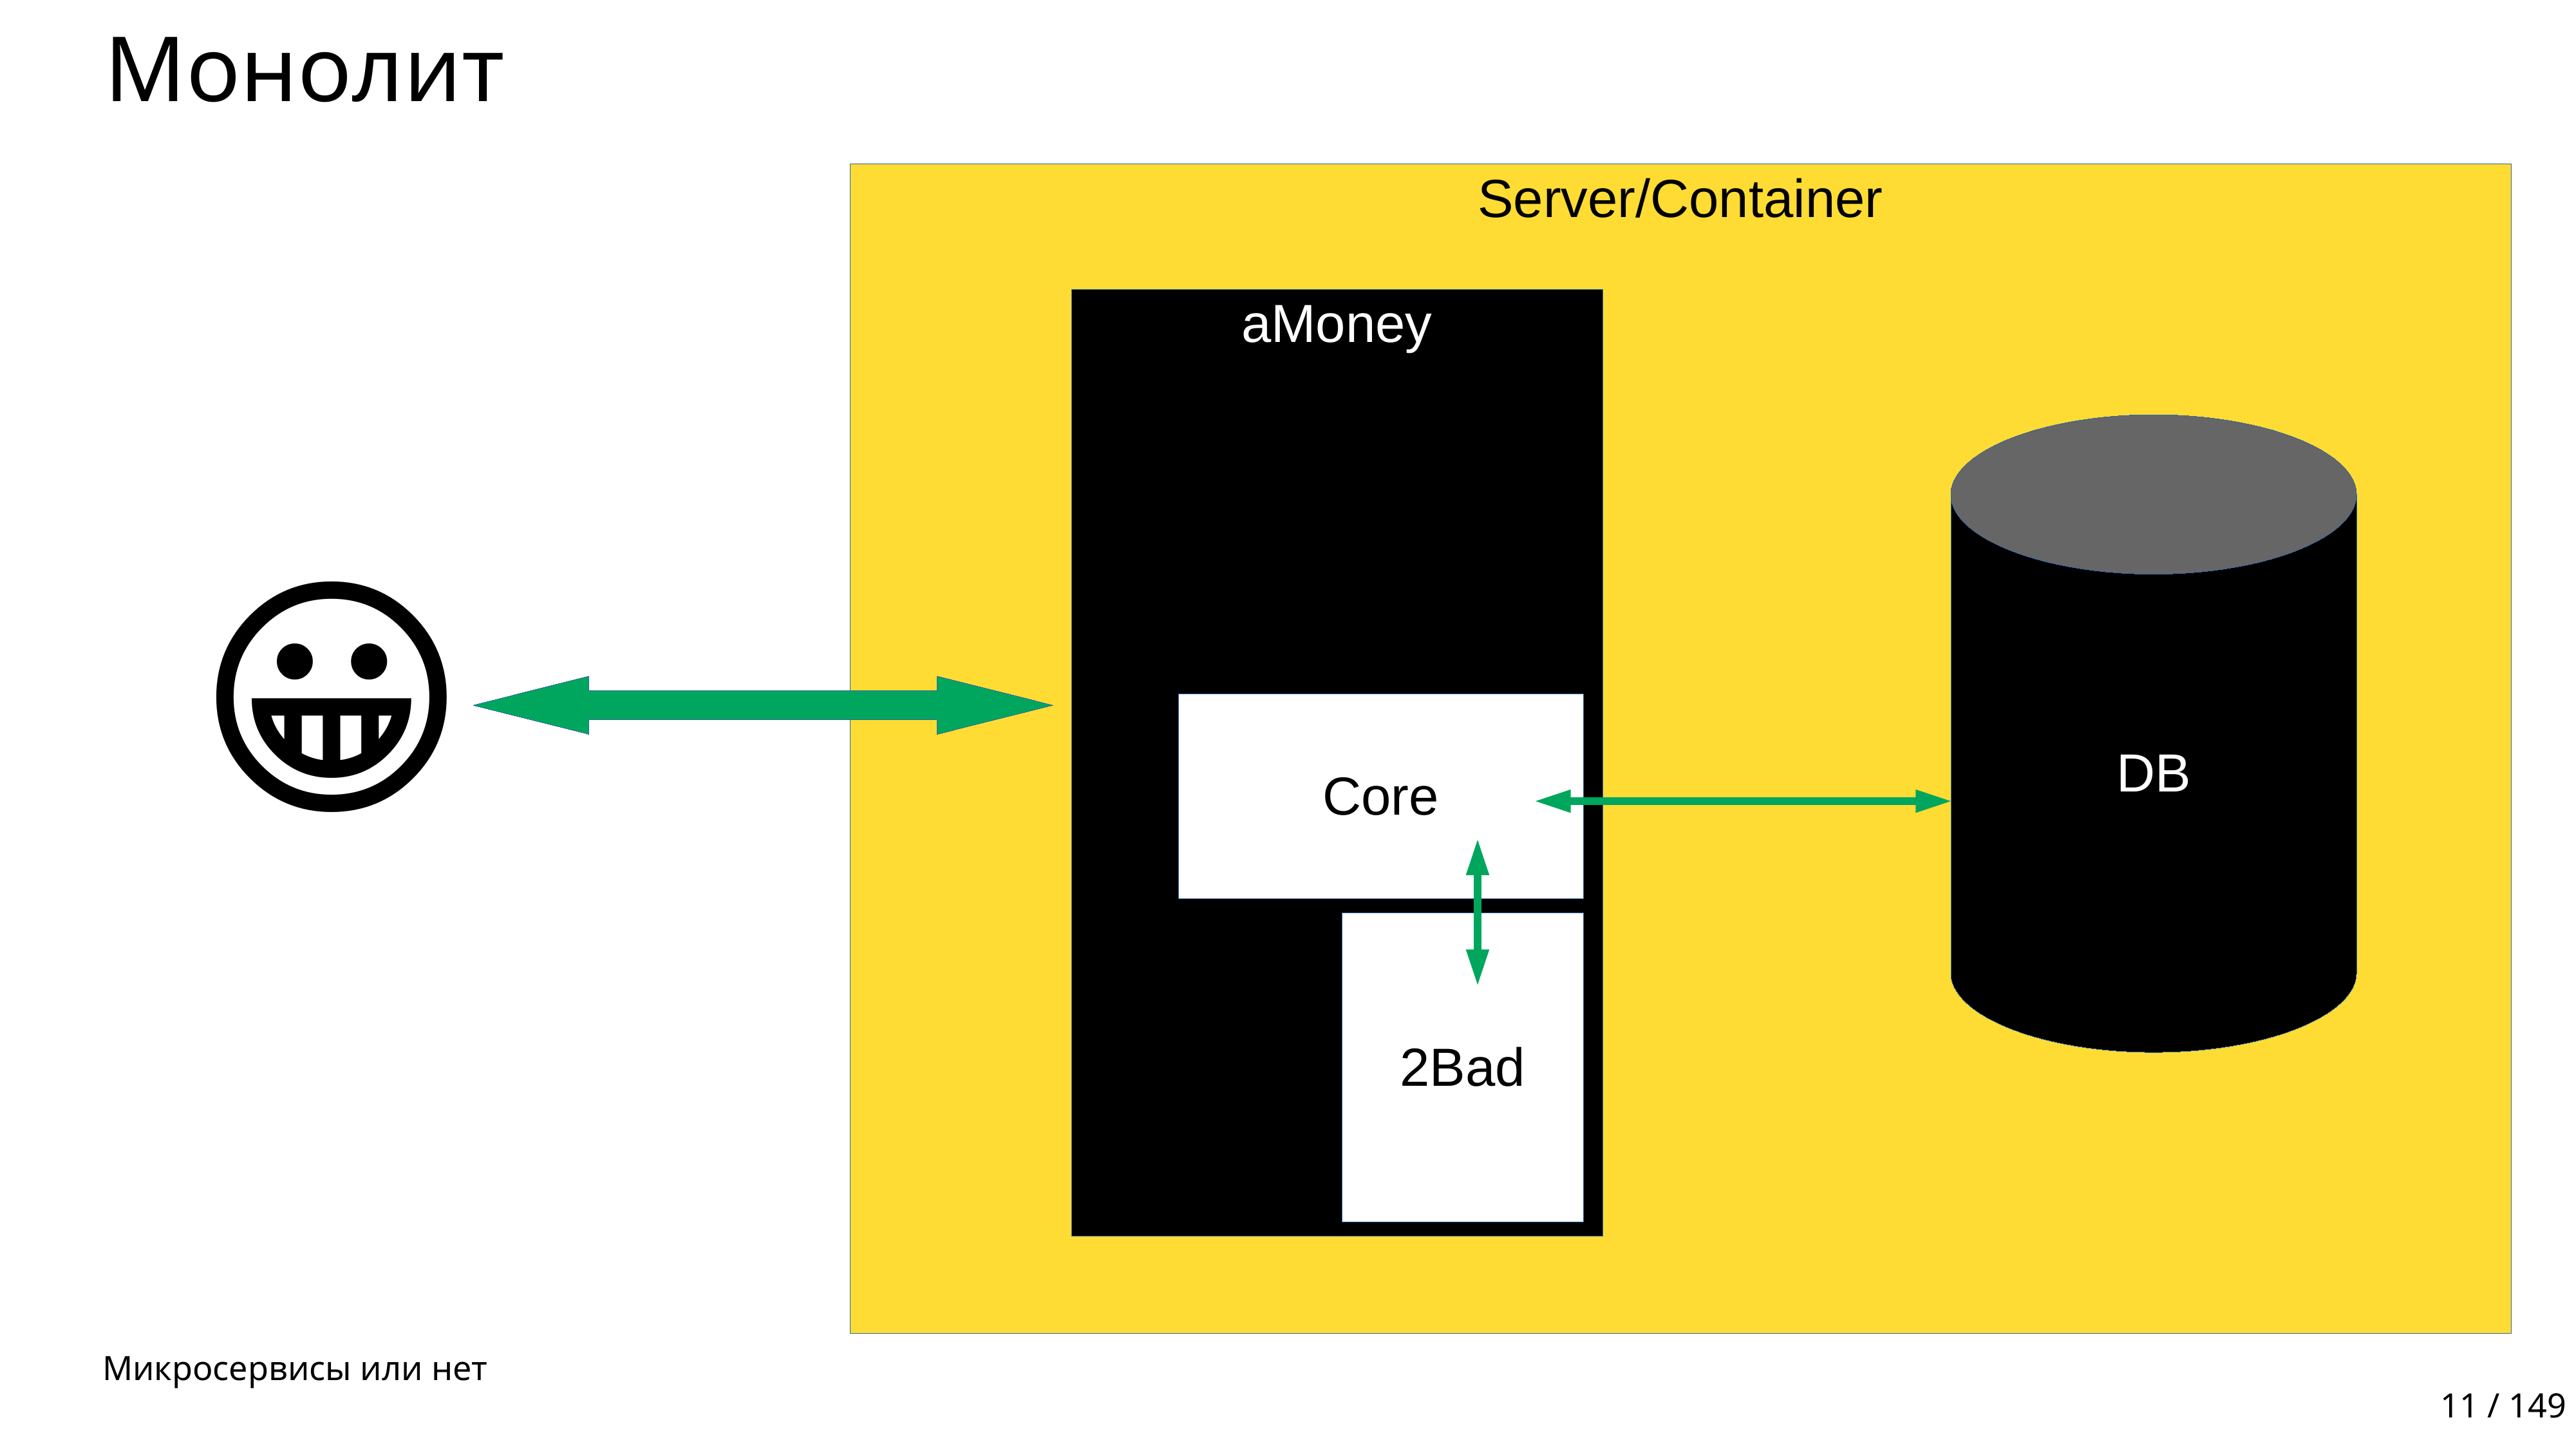

Монолит
Server/Container
aMoney
DB
😀
Core
2Bad
# Микросервисы или нет